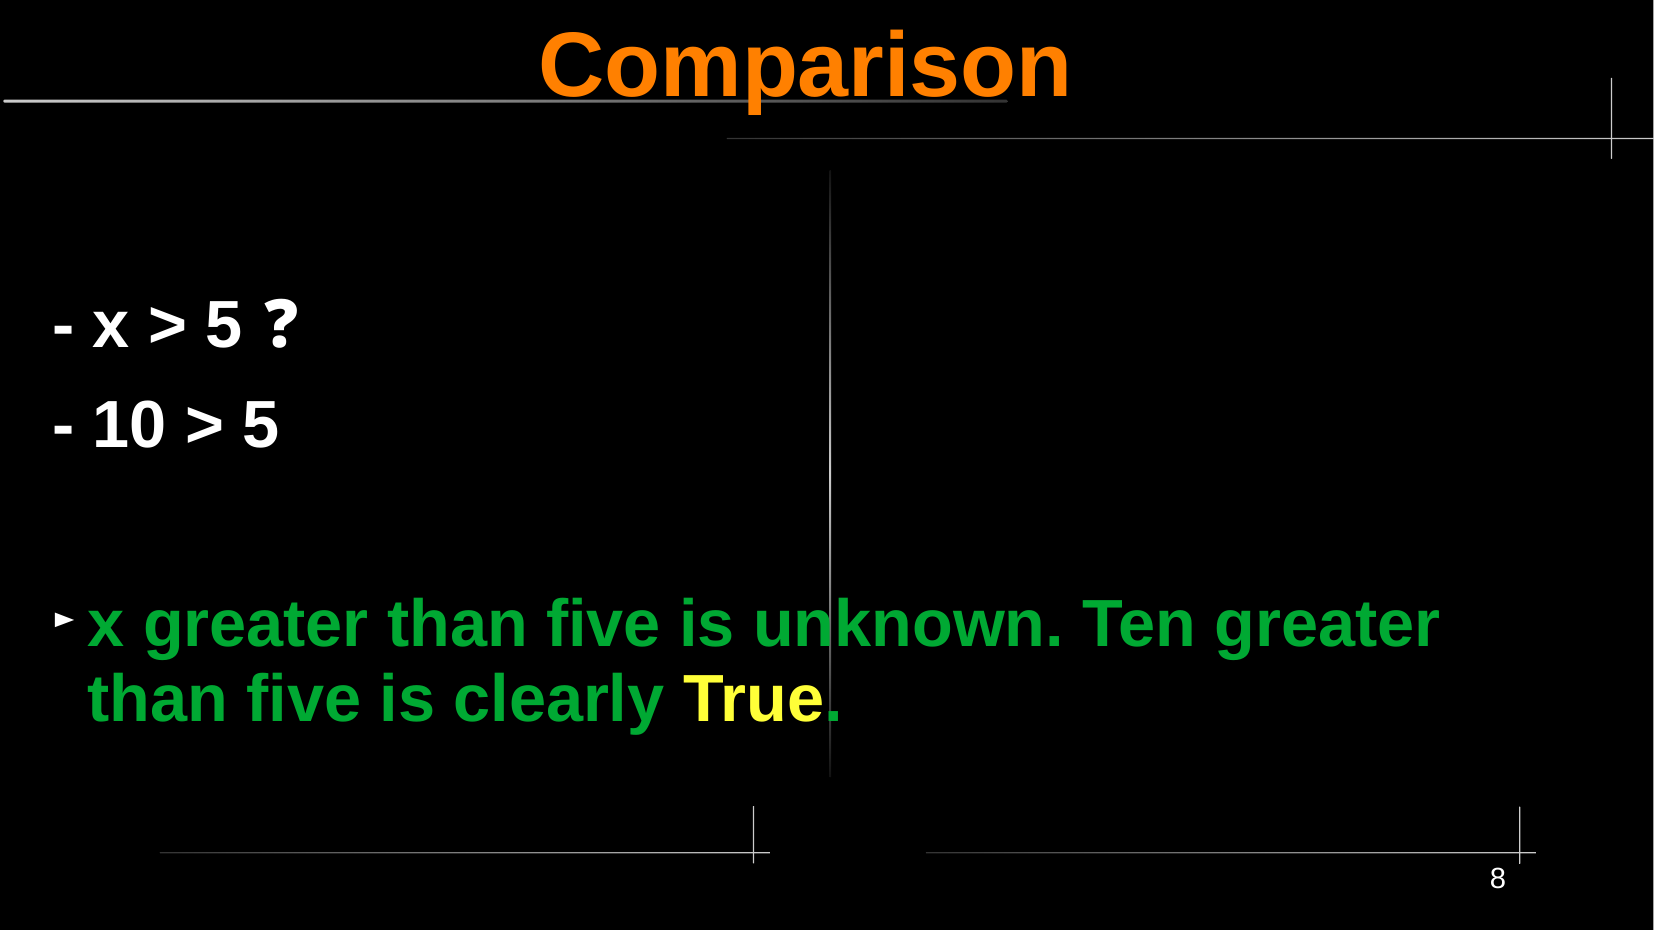

# Comparison
- x > 5 ❓
- 10 > 5
x greater than five is unknown. Ten greater than five is clearly True.
8